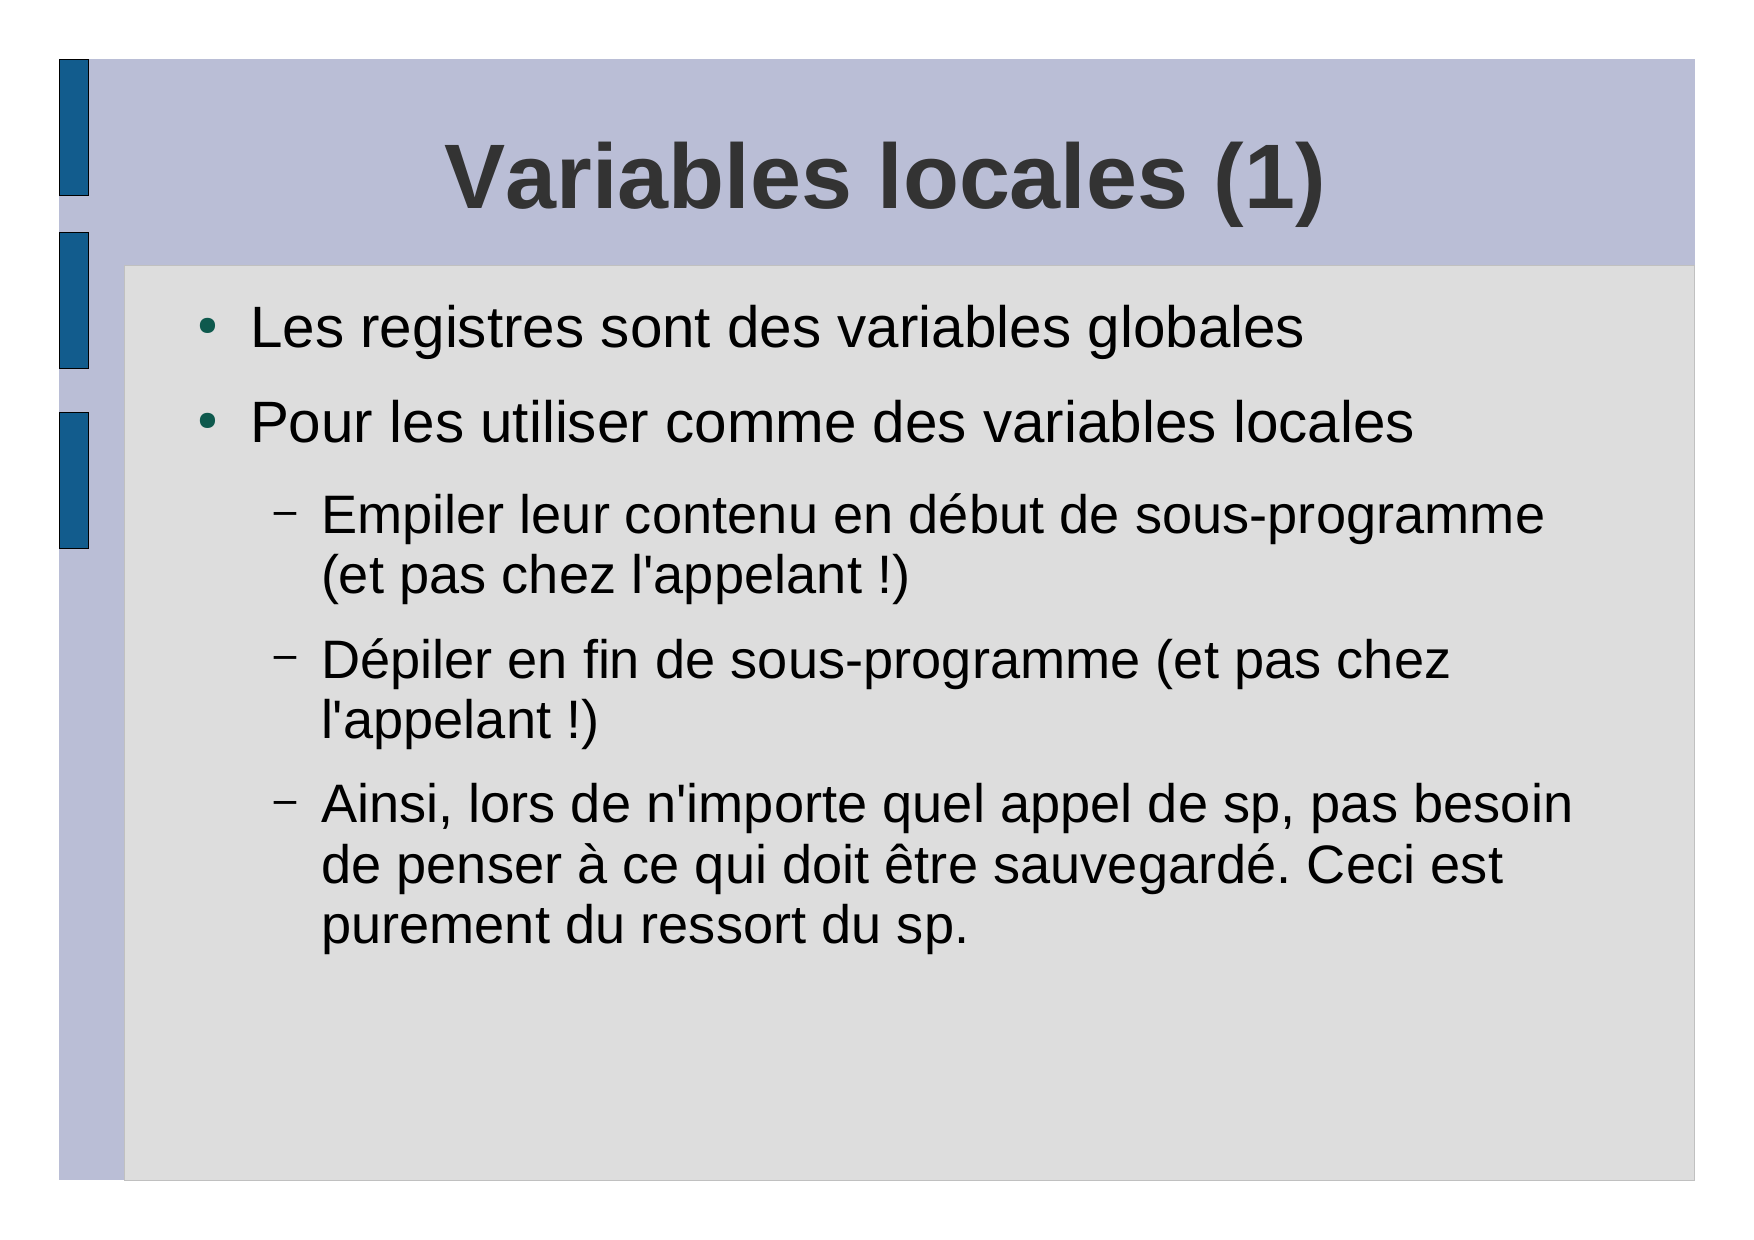

# Variables locales (1)
Les registres sont des variables globales
Pour les utiliser comme des variables locales
Empiler leur contenu en début de sous-programme (et pas chez l'appelant !)
Dépiler en fin de sous-programme (et pas chez l'appelant !)
Ainsi, lors de n'importe quel appel de sp, pas besoin de penser à ce qui doit être sauvegardé. Ceci est purement du ressort du sp.